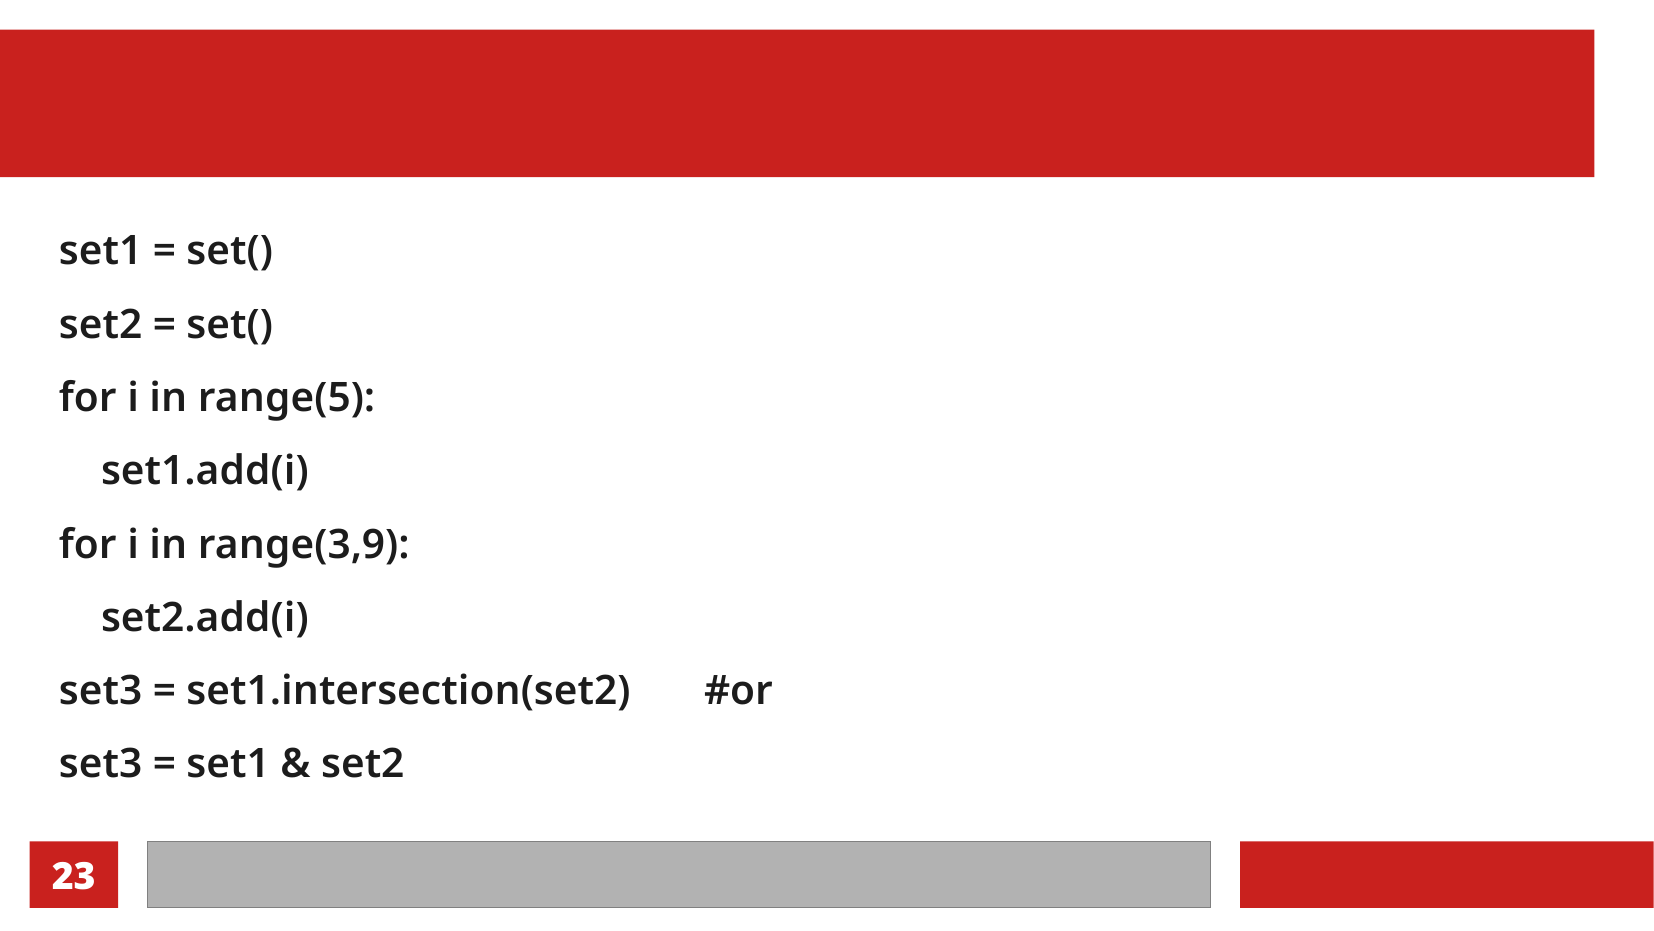

# set1 = set()
set2 = set()
for i in range(5):
 set1.add(i)
for i in range(3,9):
 set2.add(i)
set3 = set1.intersection(set2) #or
set3 = set1 & set2
23